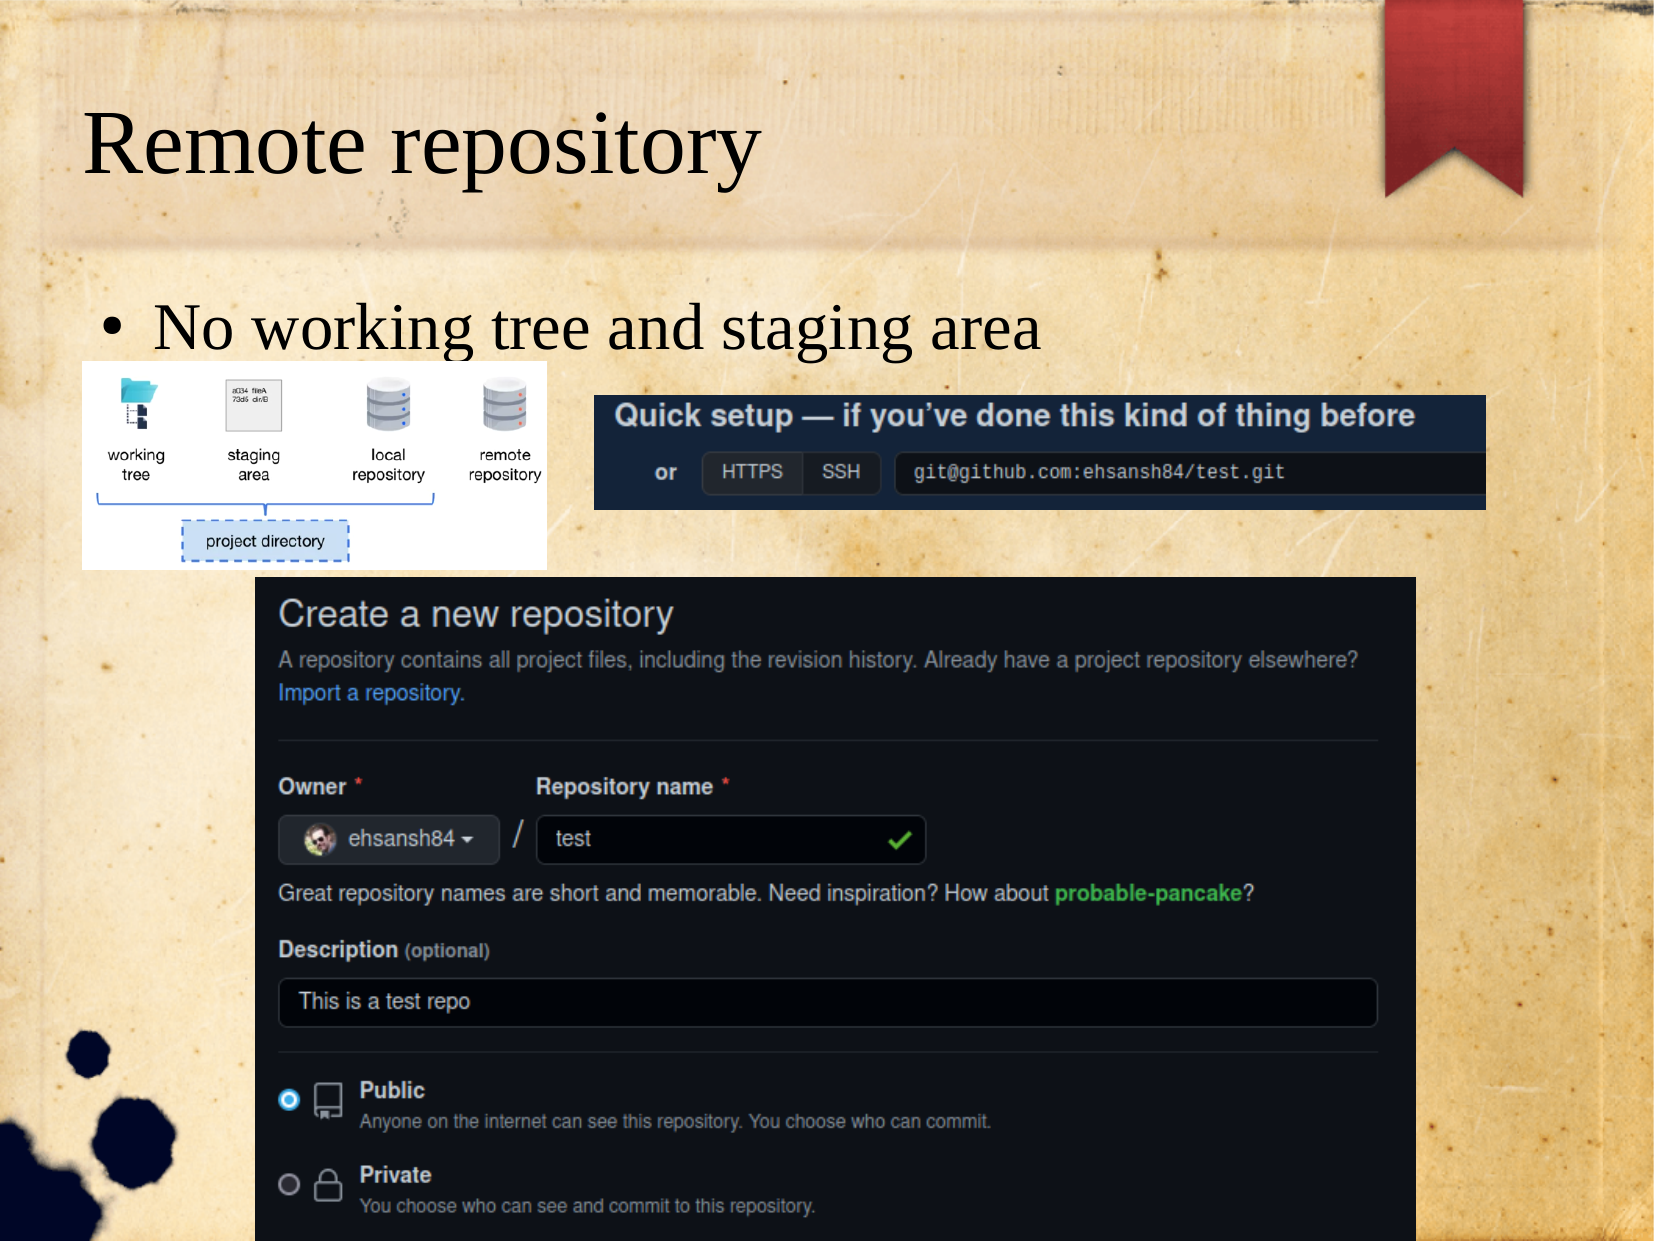

# Remote repository
No working tree and staging area